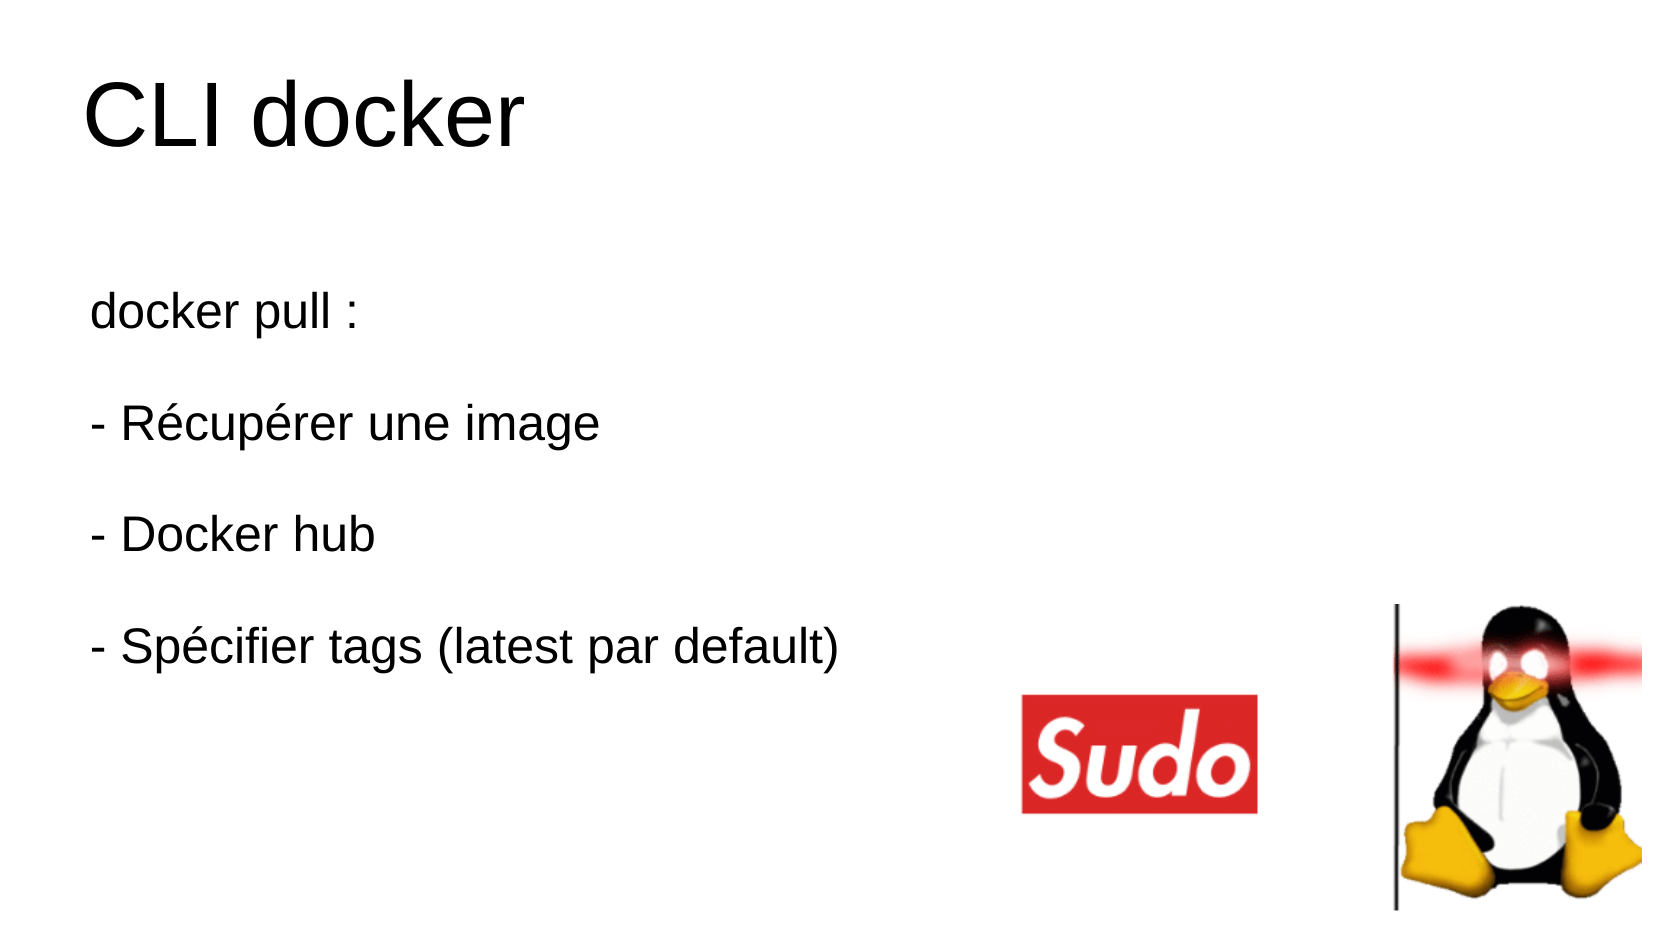

# CLI docker
docker pull :
- Récupérer une image
- Docker hub
- Spécifier tags (latest par default)